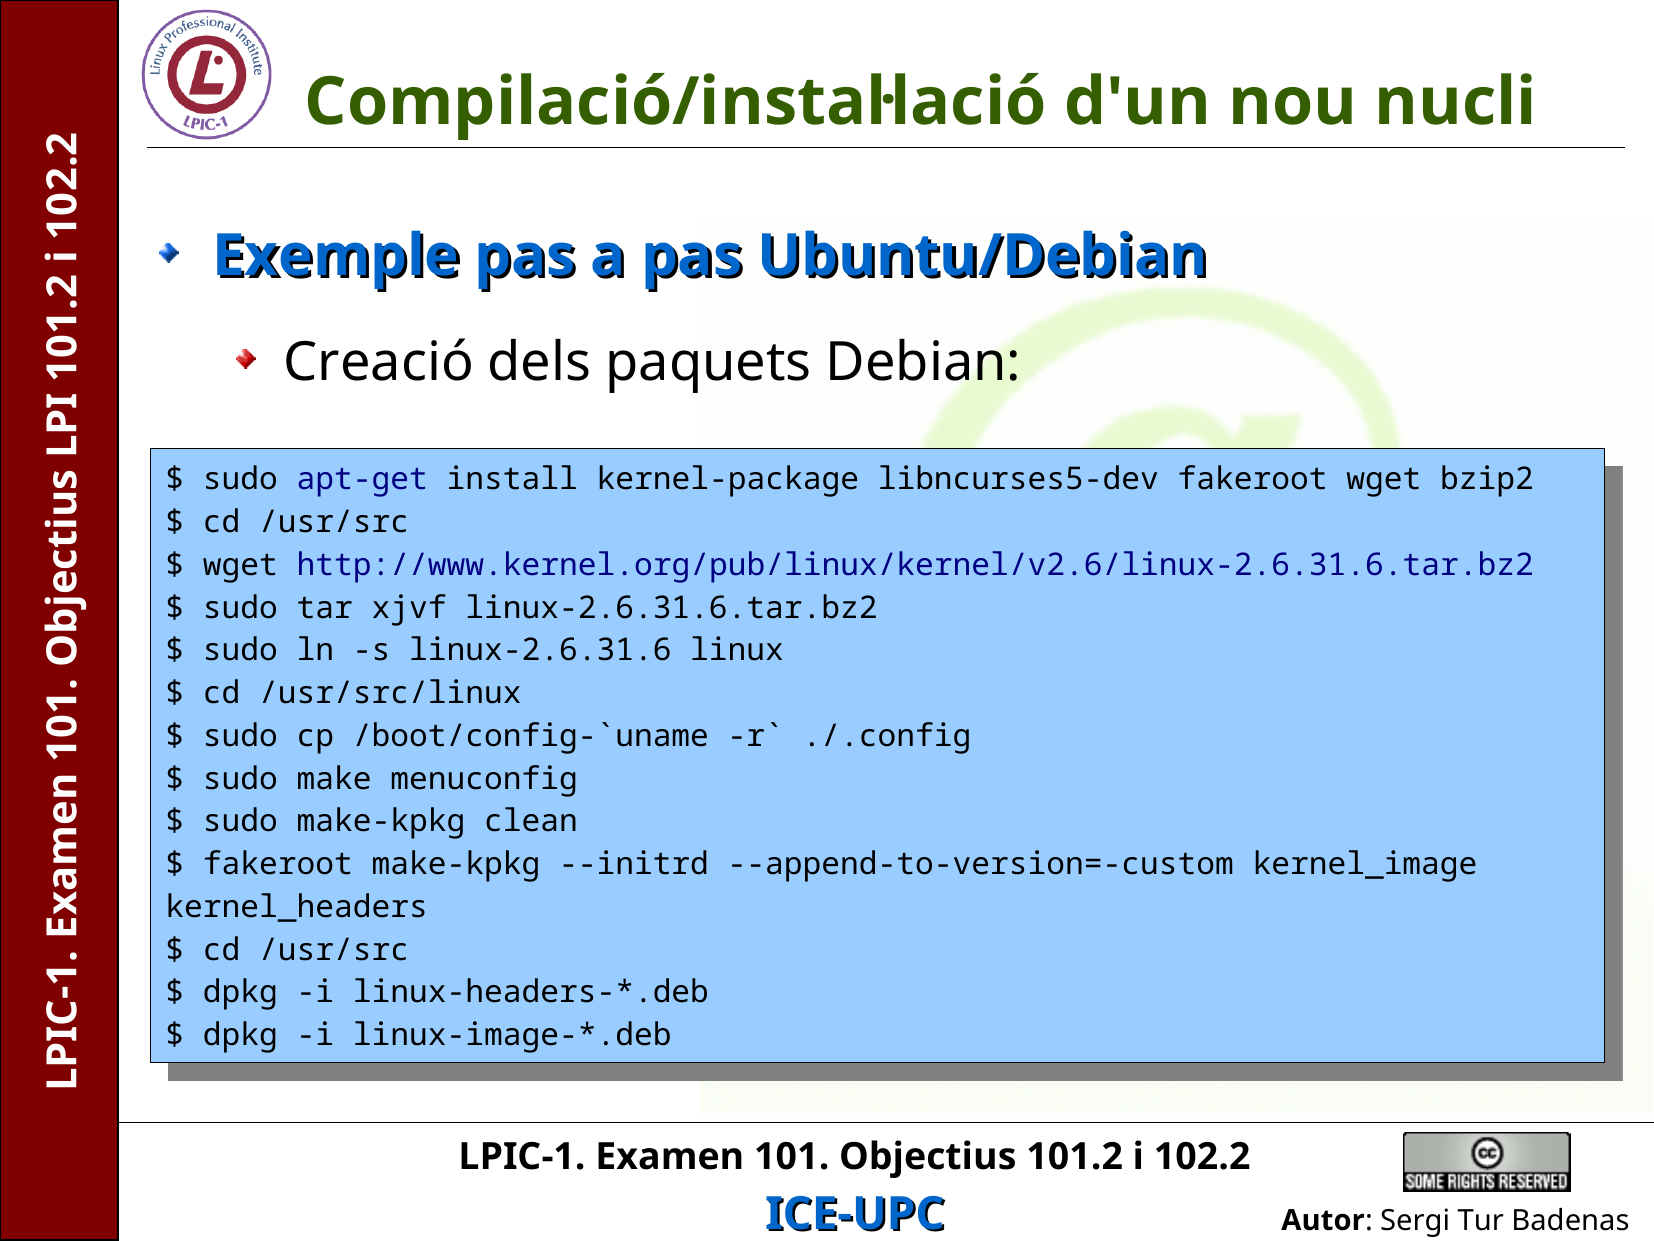

# Compilació/instal·lació d'un nou nucli
Exemple pas a pas Ubuntu/Debian
Creació dels paquets Debian:
$ sudo apt-get install kernel-package libncurses5-dev fakeroot wget bzip2
$ cd /usr/src
$ wget http://www.kernel.org/pub/linux/kernel/v2.6/linux-2.6.31.6.tar.bz2
$ sudo tar xjvf linux-2.6.31.6.tar.bz2
$ sudo ln -s linux-2.6.31.6 linux
$ cd /usr/src/linux
$ sudo cp /boot/config-`uname -r` ./.config
$ sudo make menuconfig
$ sudo make-kpkg clean
$ fakeroot make-kpkg --initrd --append-to-version=-custom kernel_image kernel_headers
$ cd /usr/src
$ dpkg -i linux-headers-*.deb
$ dpkg -i linux-image-*.deb